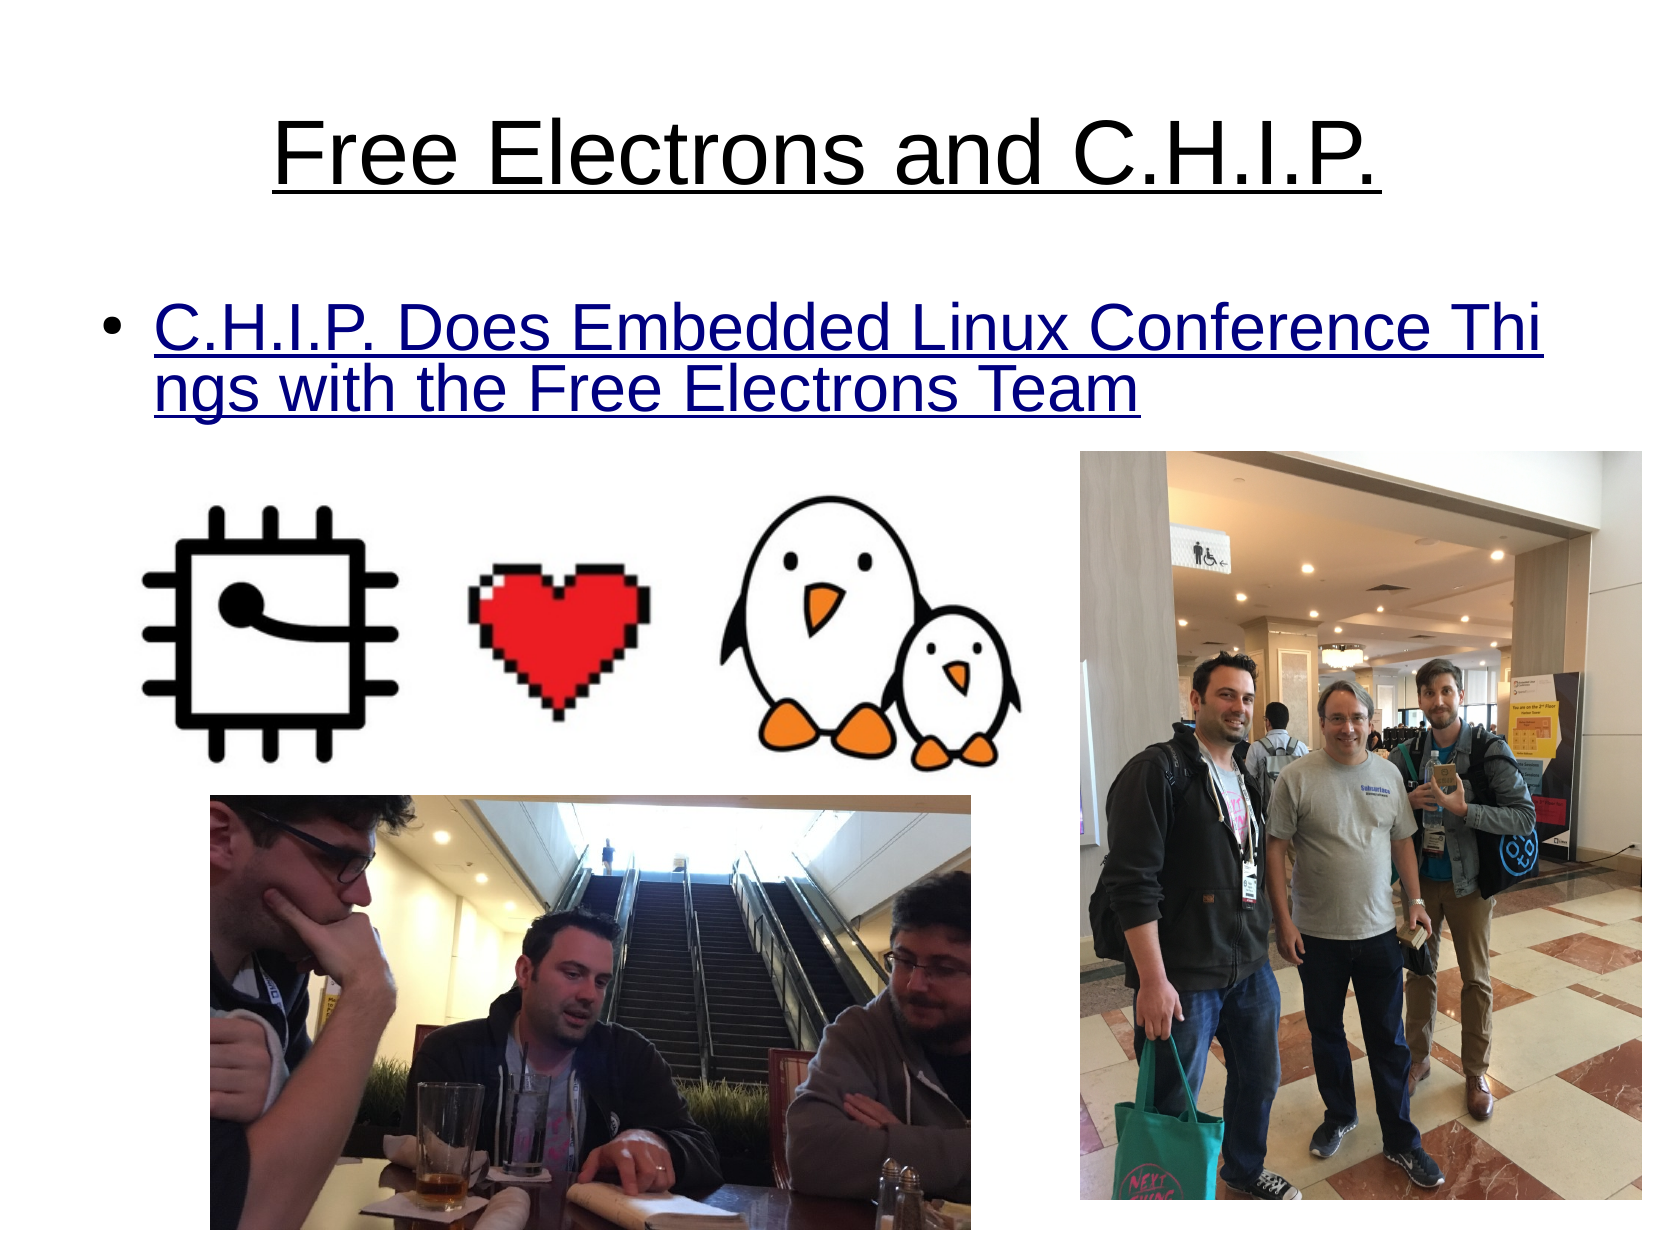

# Free Electrons and C.H.I.P.
C.H.I.P. Does Embedded Linux Conference Things with the Free Electrons Team